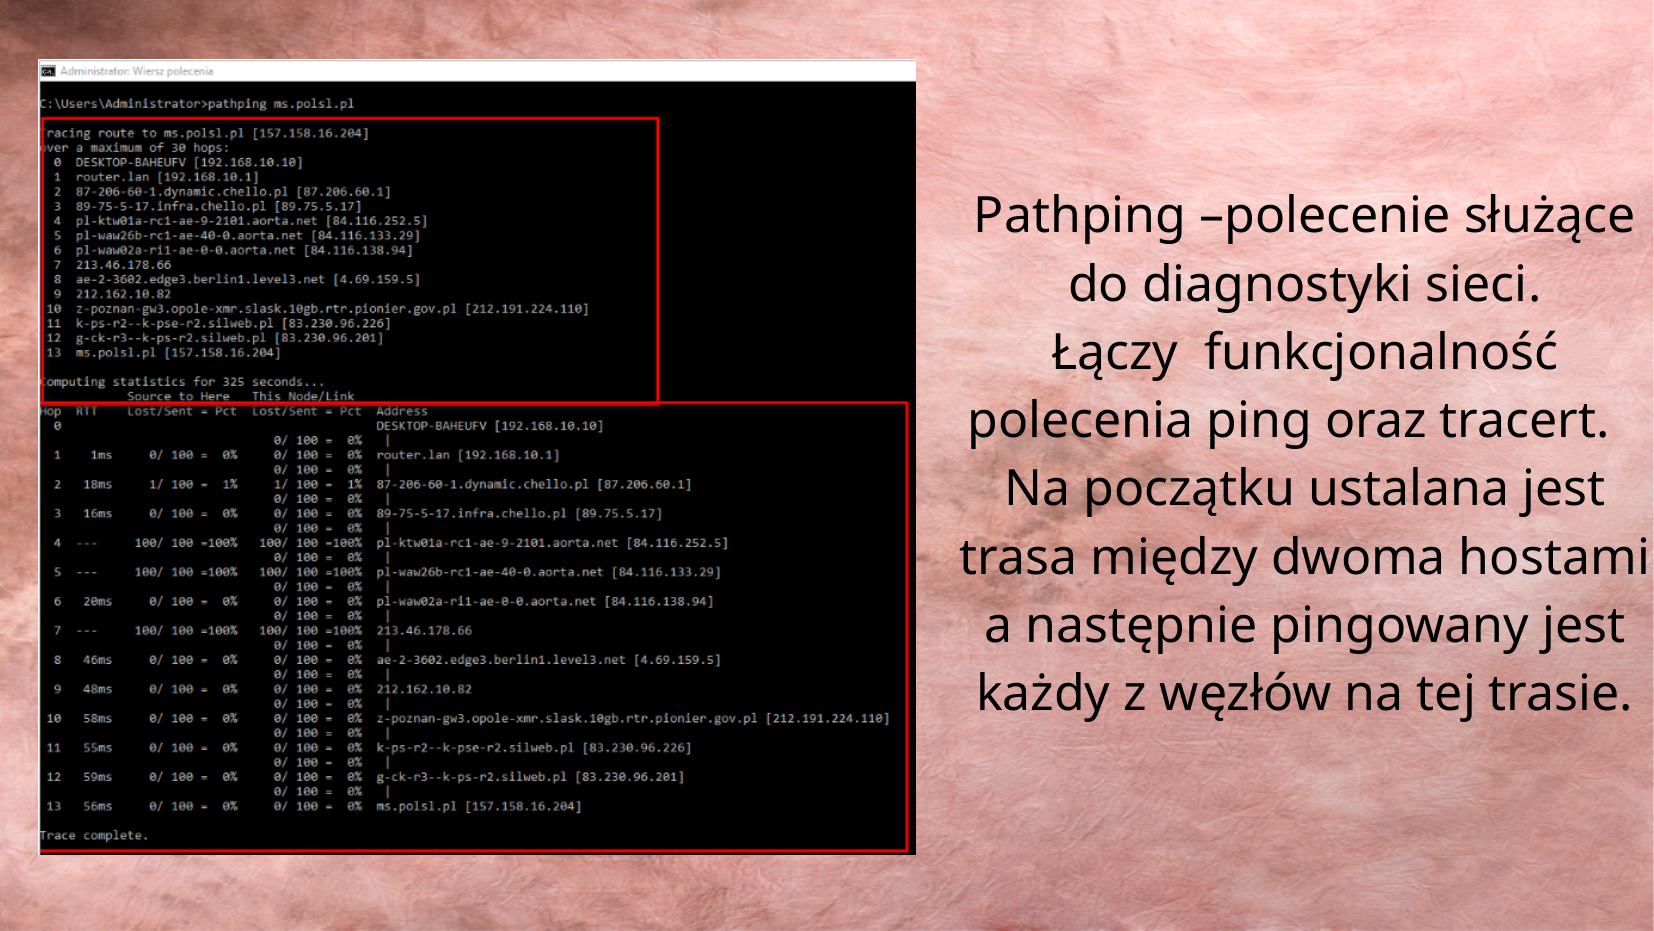

# Pathping –polecenie służące do diagnostyki sieci. Łączy funkcjonalność polecenia ping oraz tracert.	 Na początku ustalana jest trasa między dwoma hostami a następnie pingowany jest każdy z węzłów na tej trasie.